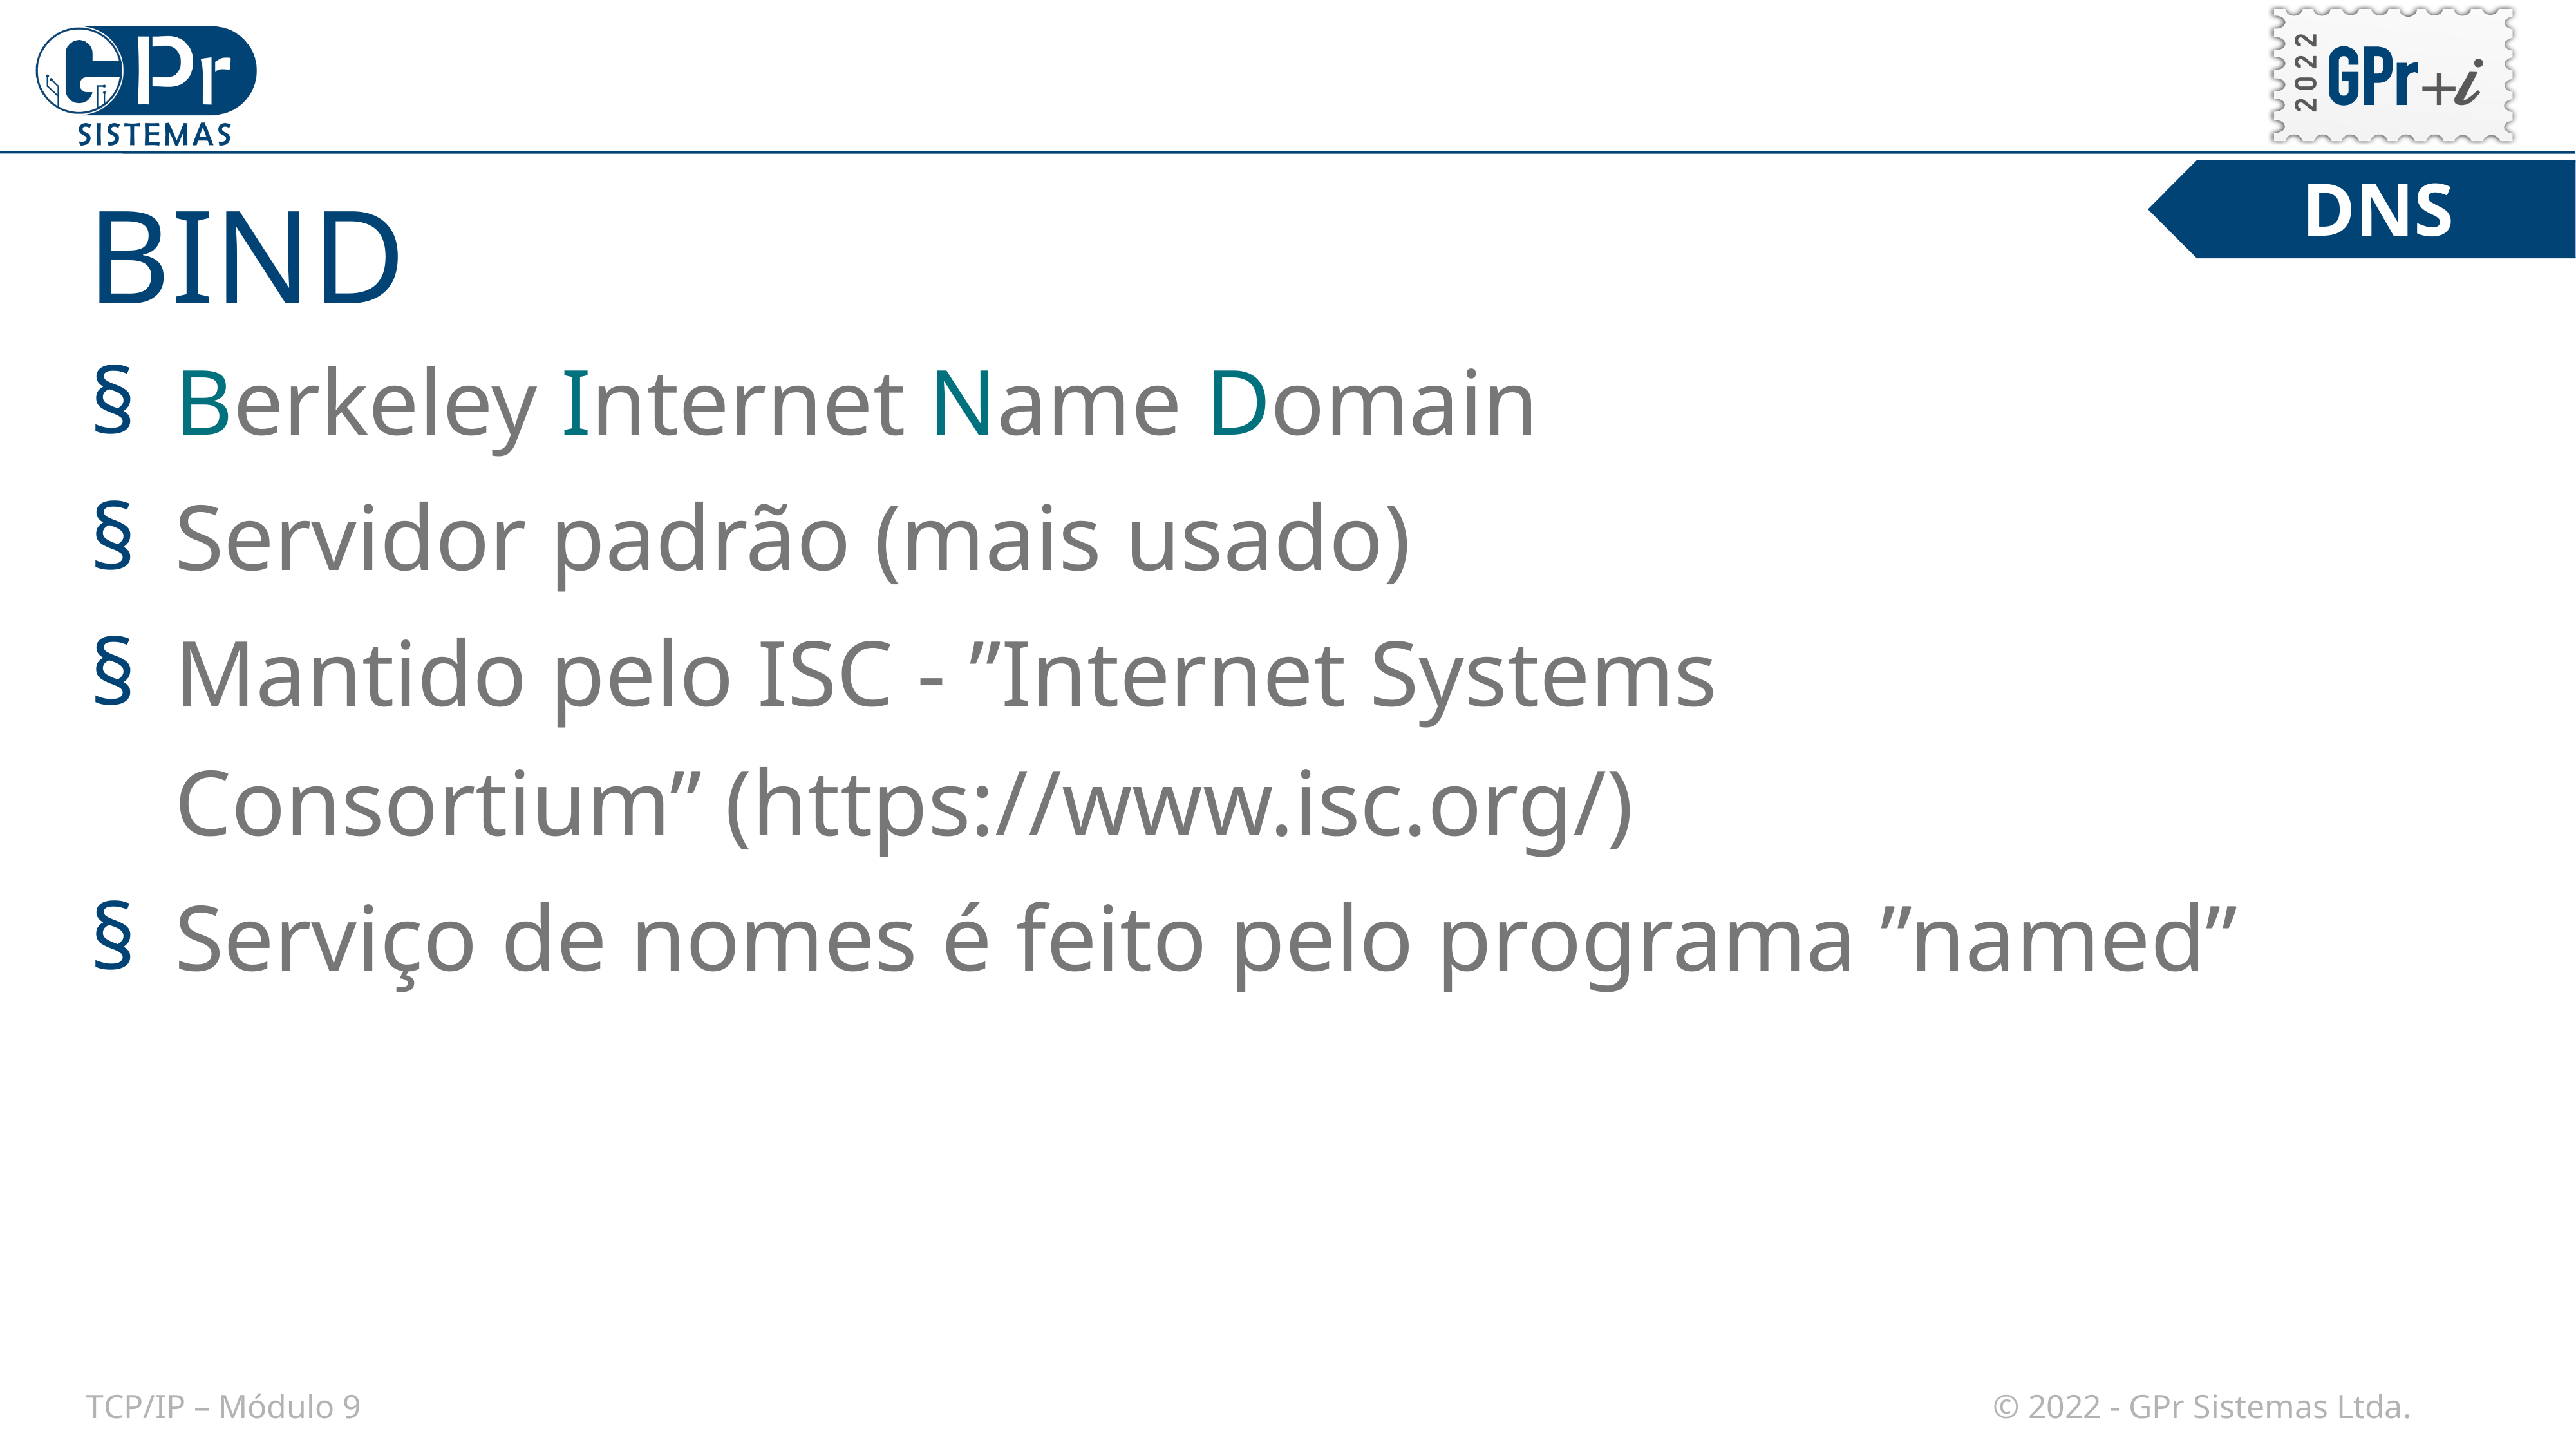

DNS
BIND
# Berkeley Internet Name Domain
Servidor padrão (mais usado)
Mantido pelo ISC - ”Internet Systems Consortium” (https://www.isc.org/)
Serviço de nomes é feito pelo programa ”named”